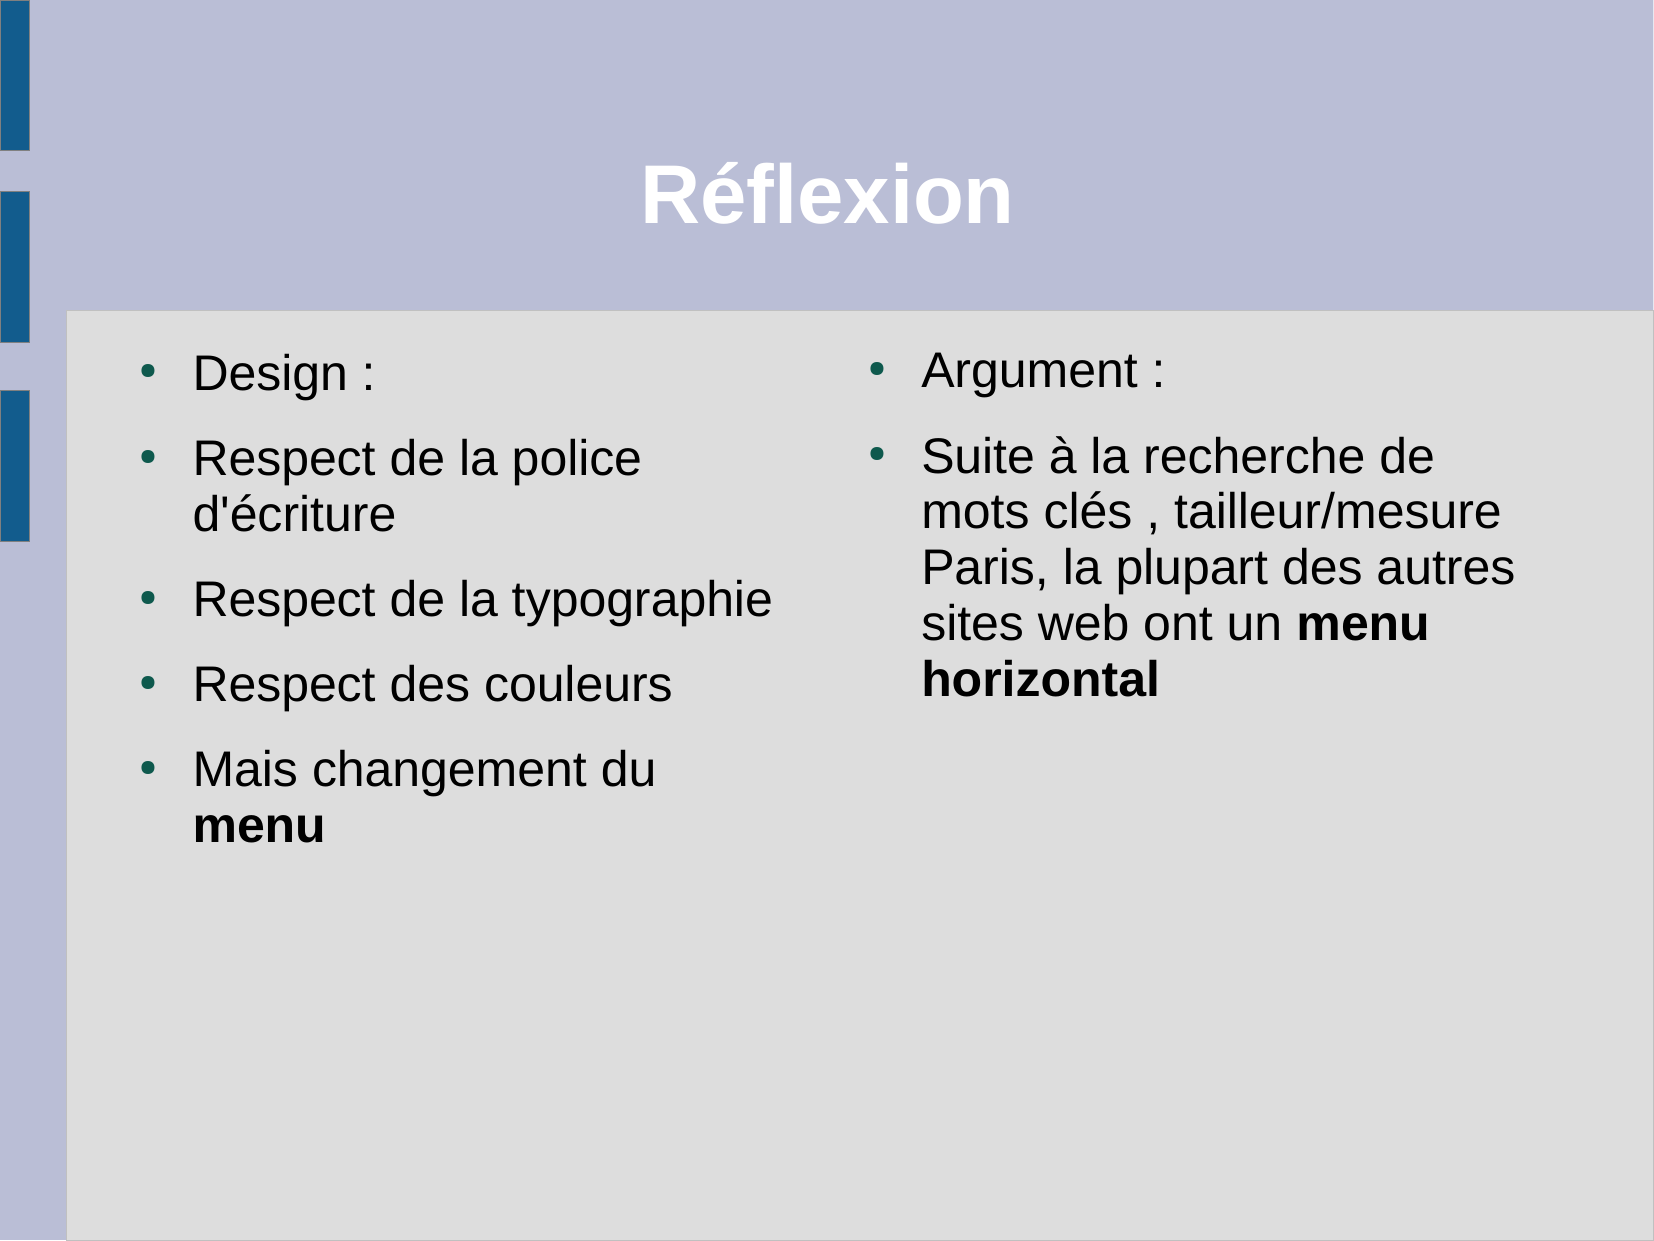

# Réflexion
Argument :
Suite à la recherche de mots clés , tailleur/mesure Paris, la plupart des autres sites web ont un menu horizontal
Design :
Respect de la police d'écriture
Respect de la typographie
Respect des couleurs
Mais changement du menu